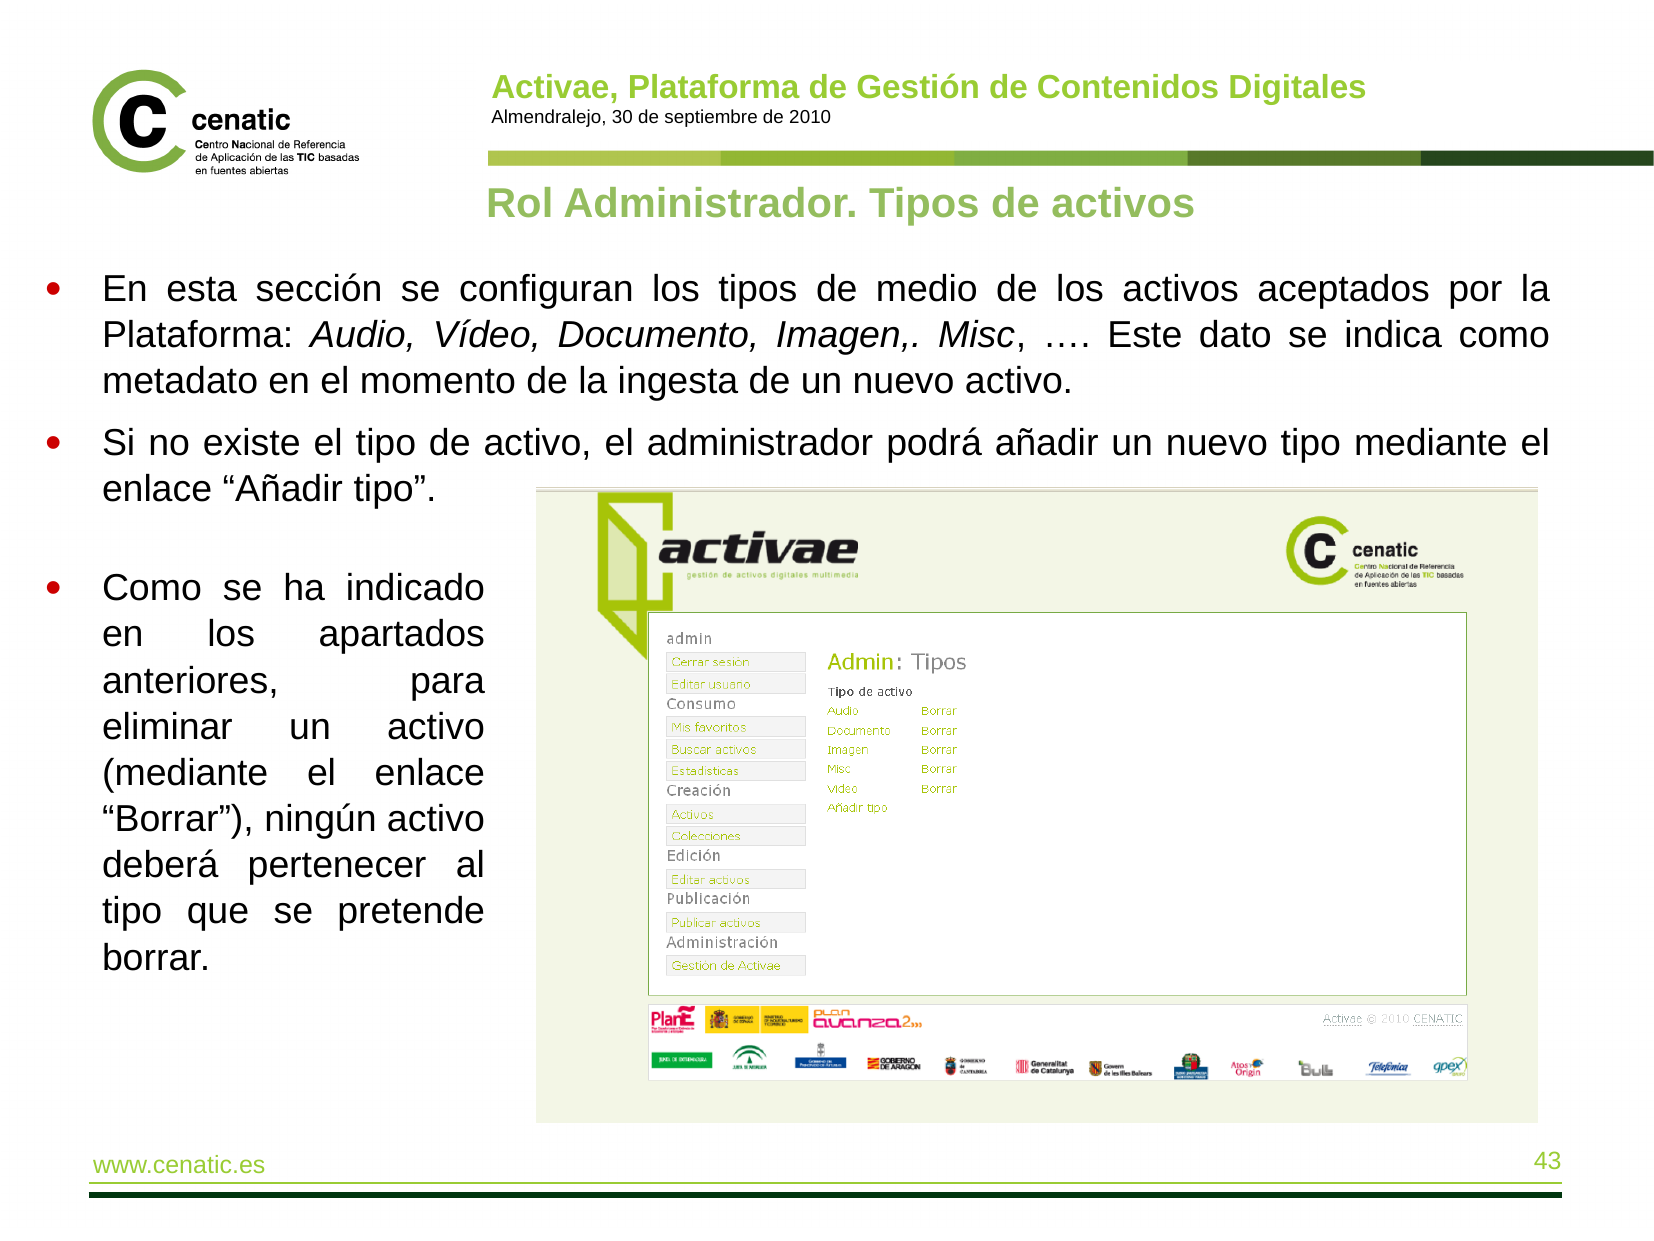

# Rol Administrador. Tipos de activos
En esta sección se configuran los tipos de medio de los activos aceptados por la Plataforma: Audio, Vídeo, Documento, Imagen,. Misc, …. Este dato se indica como metadato en el momento de la ingesta de un nuevo activo.
Si no existe el tipo de activo, el administrador podrá añadir un nuevo tipo mediante el enlace “Añadir tipo”.
Como se ha indicado en los apartados anteriores, para eliminar un activo (mediante el enlace “Borrar”), ningún activo deberá pertenecer al tipo que se pretende borrar.
43
www.cenatic.es